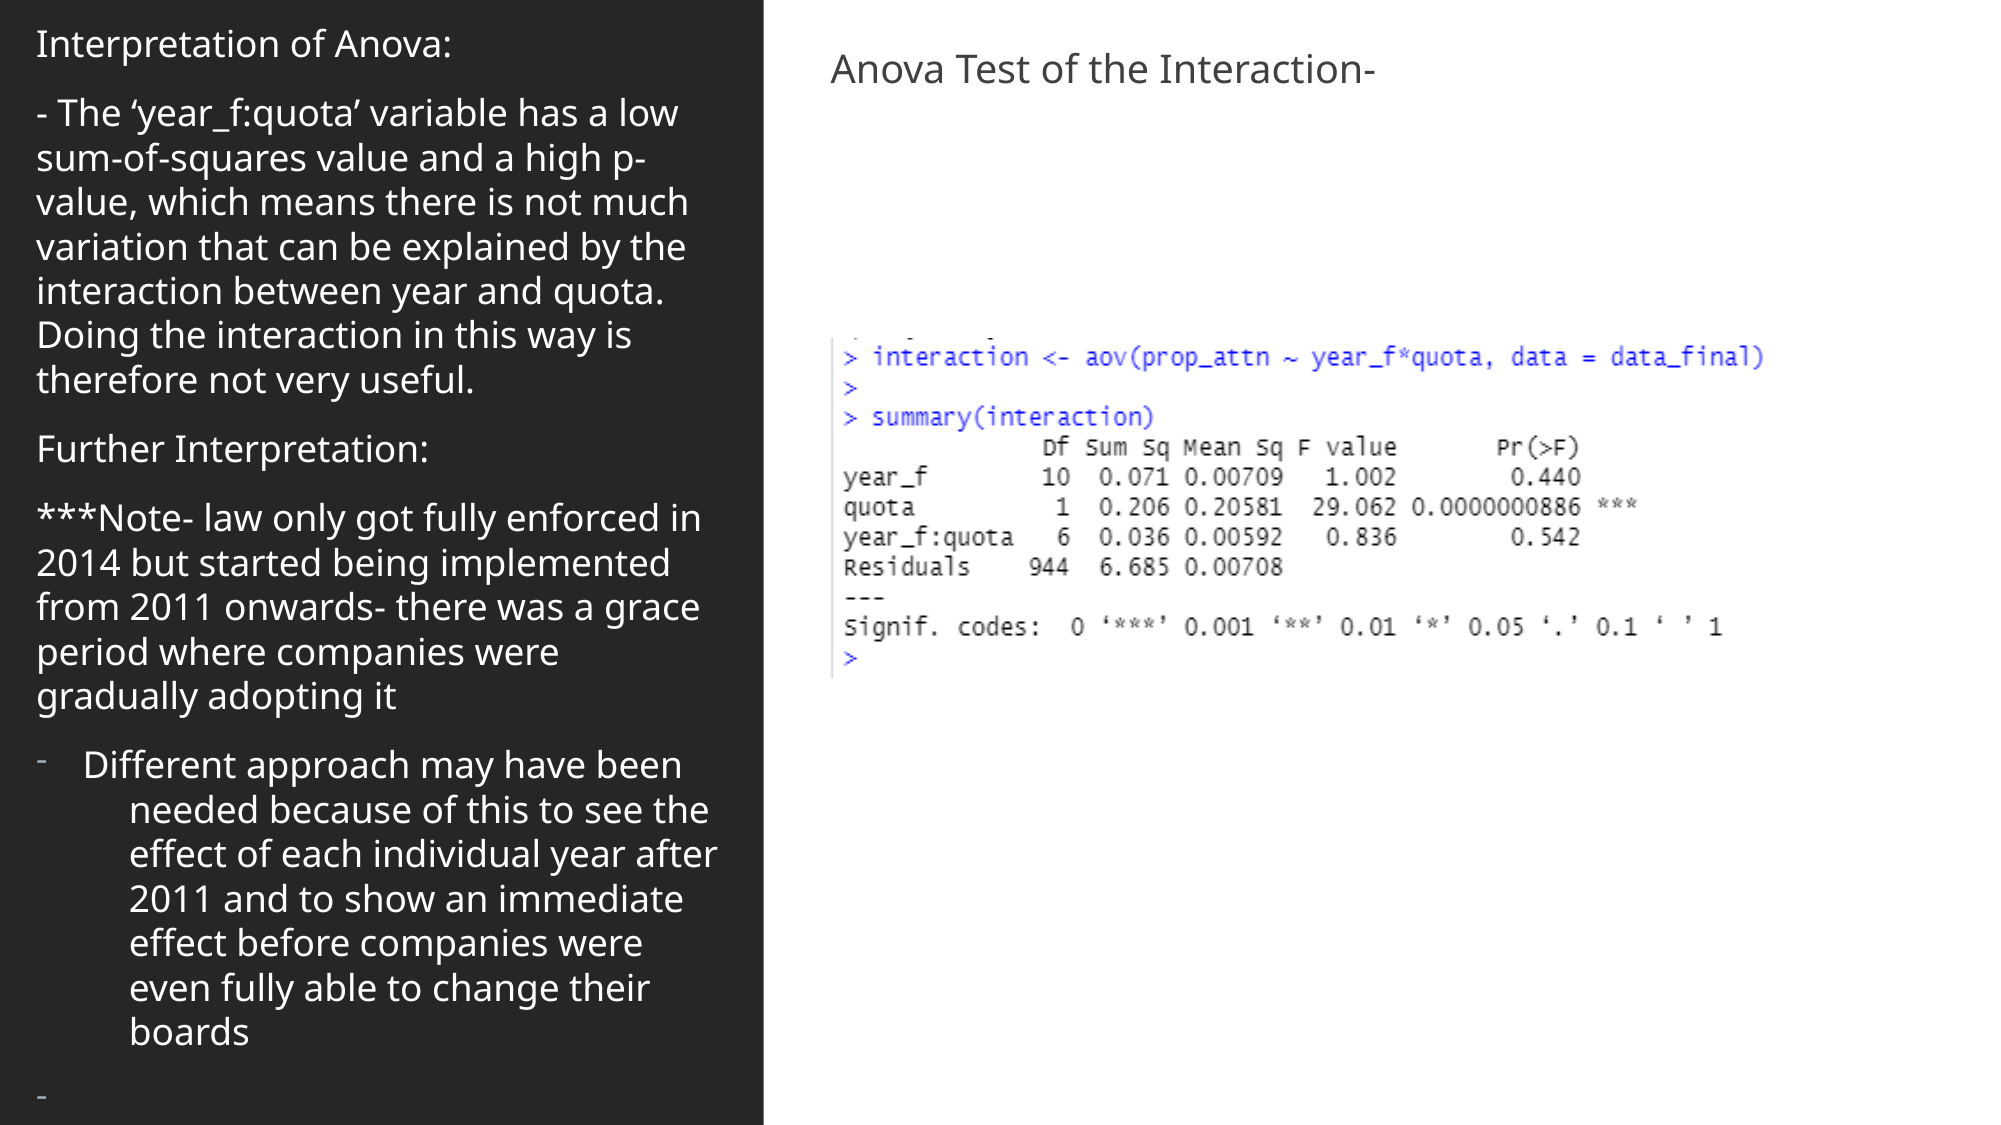

# Interpretation of Anova:
- The ‘year_f:quota’ variable has a low sum-of-squares value and a high p-value, which means there is not much variation that can be explained by the interaction between year and quota. Doing the interaction in this way is therefore not very useful.
Further Interpretation:
***Note- law only got fully enforced in 2014 but started being implemented from 2011 onwards- there was a grace period where companies were gradually adopting it
Different approach may have been needed because of this to see the effect of each individual year after 2011 and to show an immediate effect before companies were even fully able to change their boards
Anova Test of the Interaction-